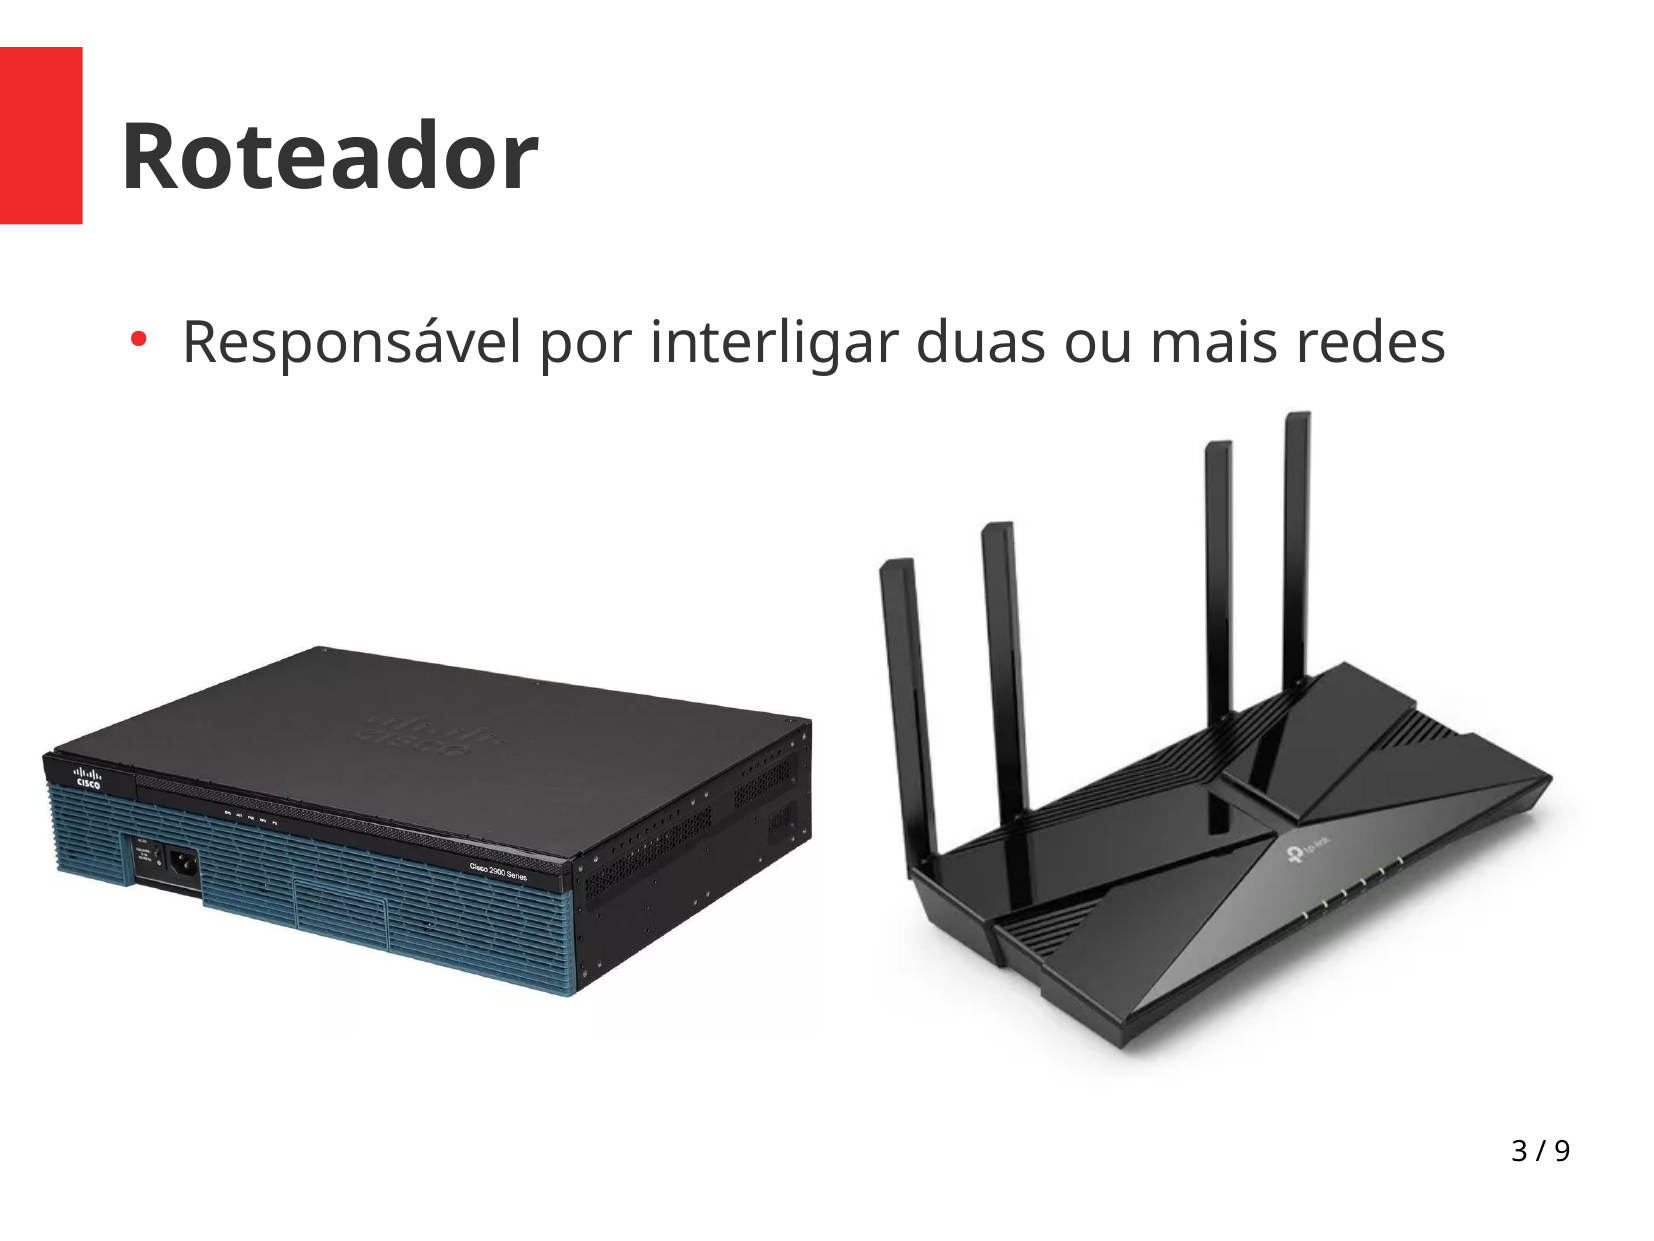

# Roteador
Responsável por interligar duas ou mais redes
3